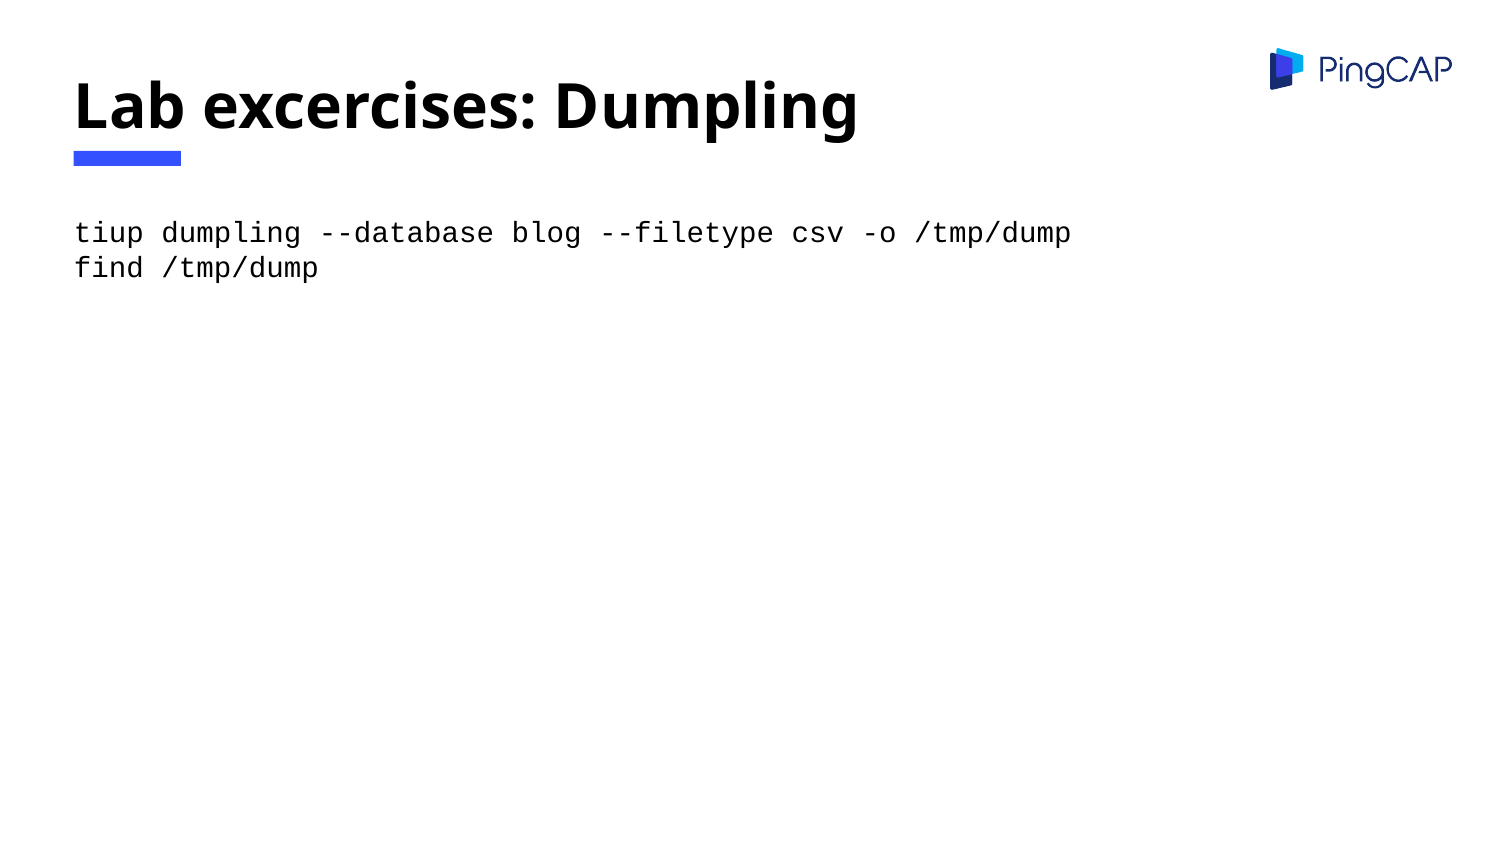

Lab excercises: Dumpling
tiup dumpling --database blog --filetype csv -o /tmp/dump
find /tmp/dump